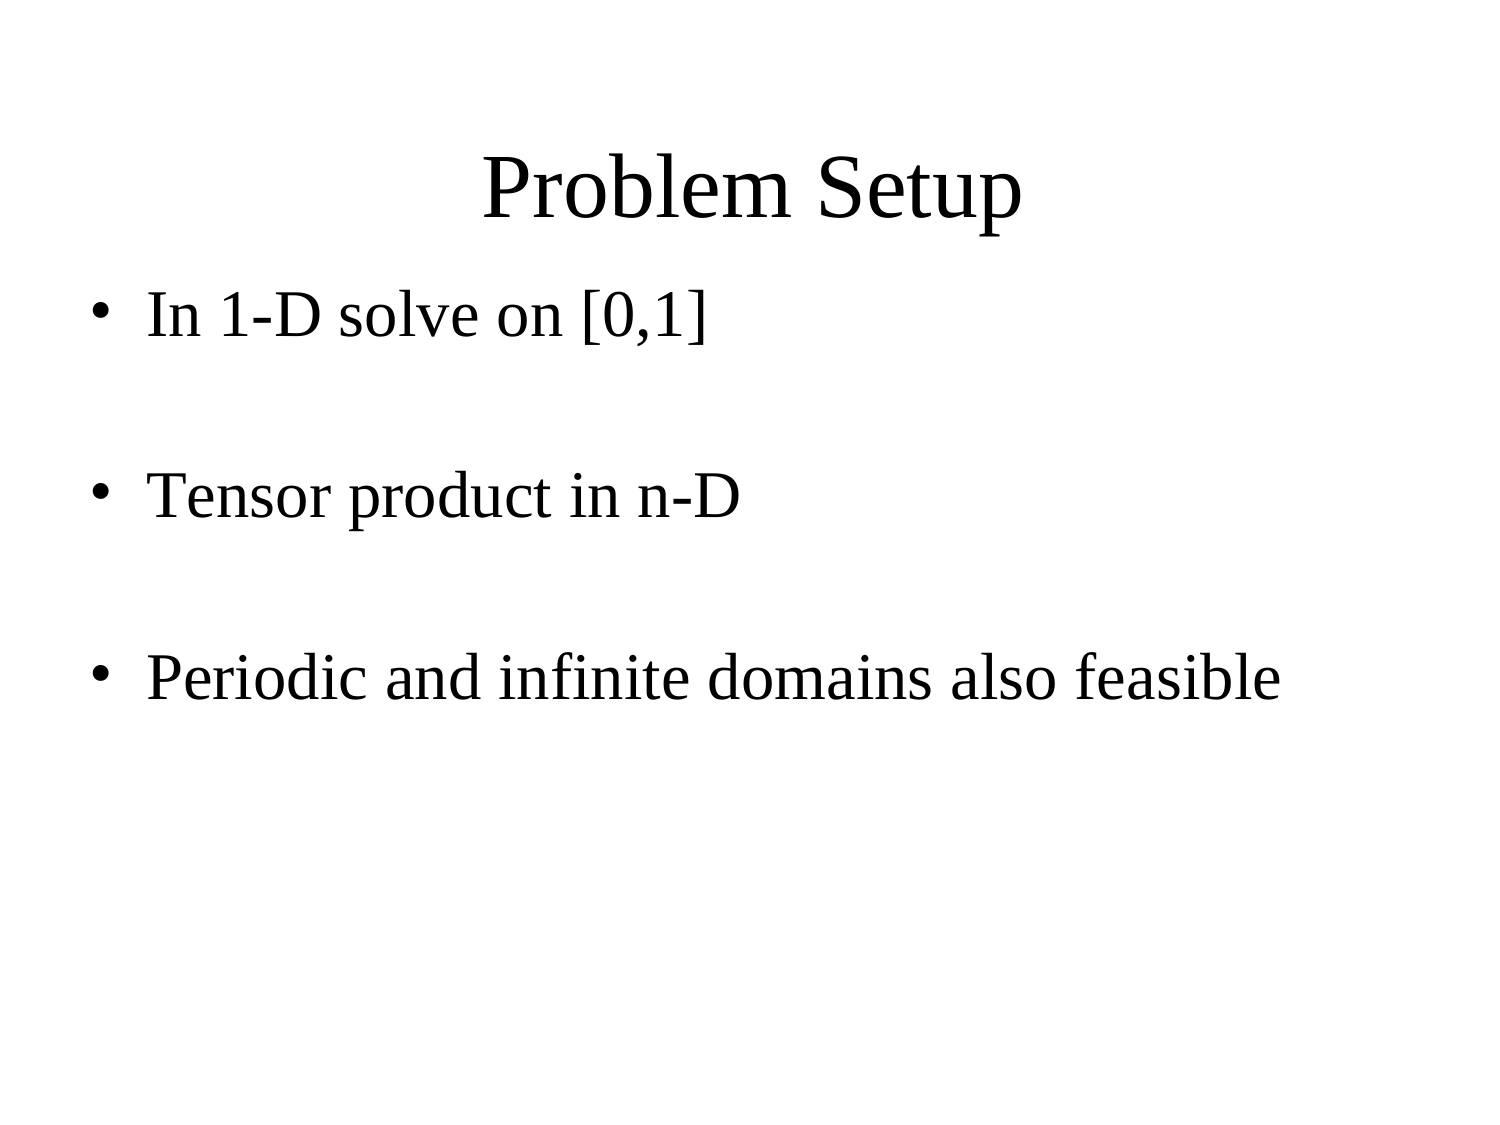

# Problem Setup
In 1-D solve on [0,1]
Tensor product in n-D
Periodic and infinite domains also feasible